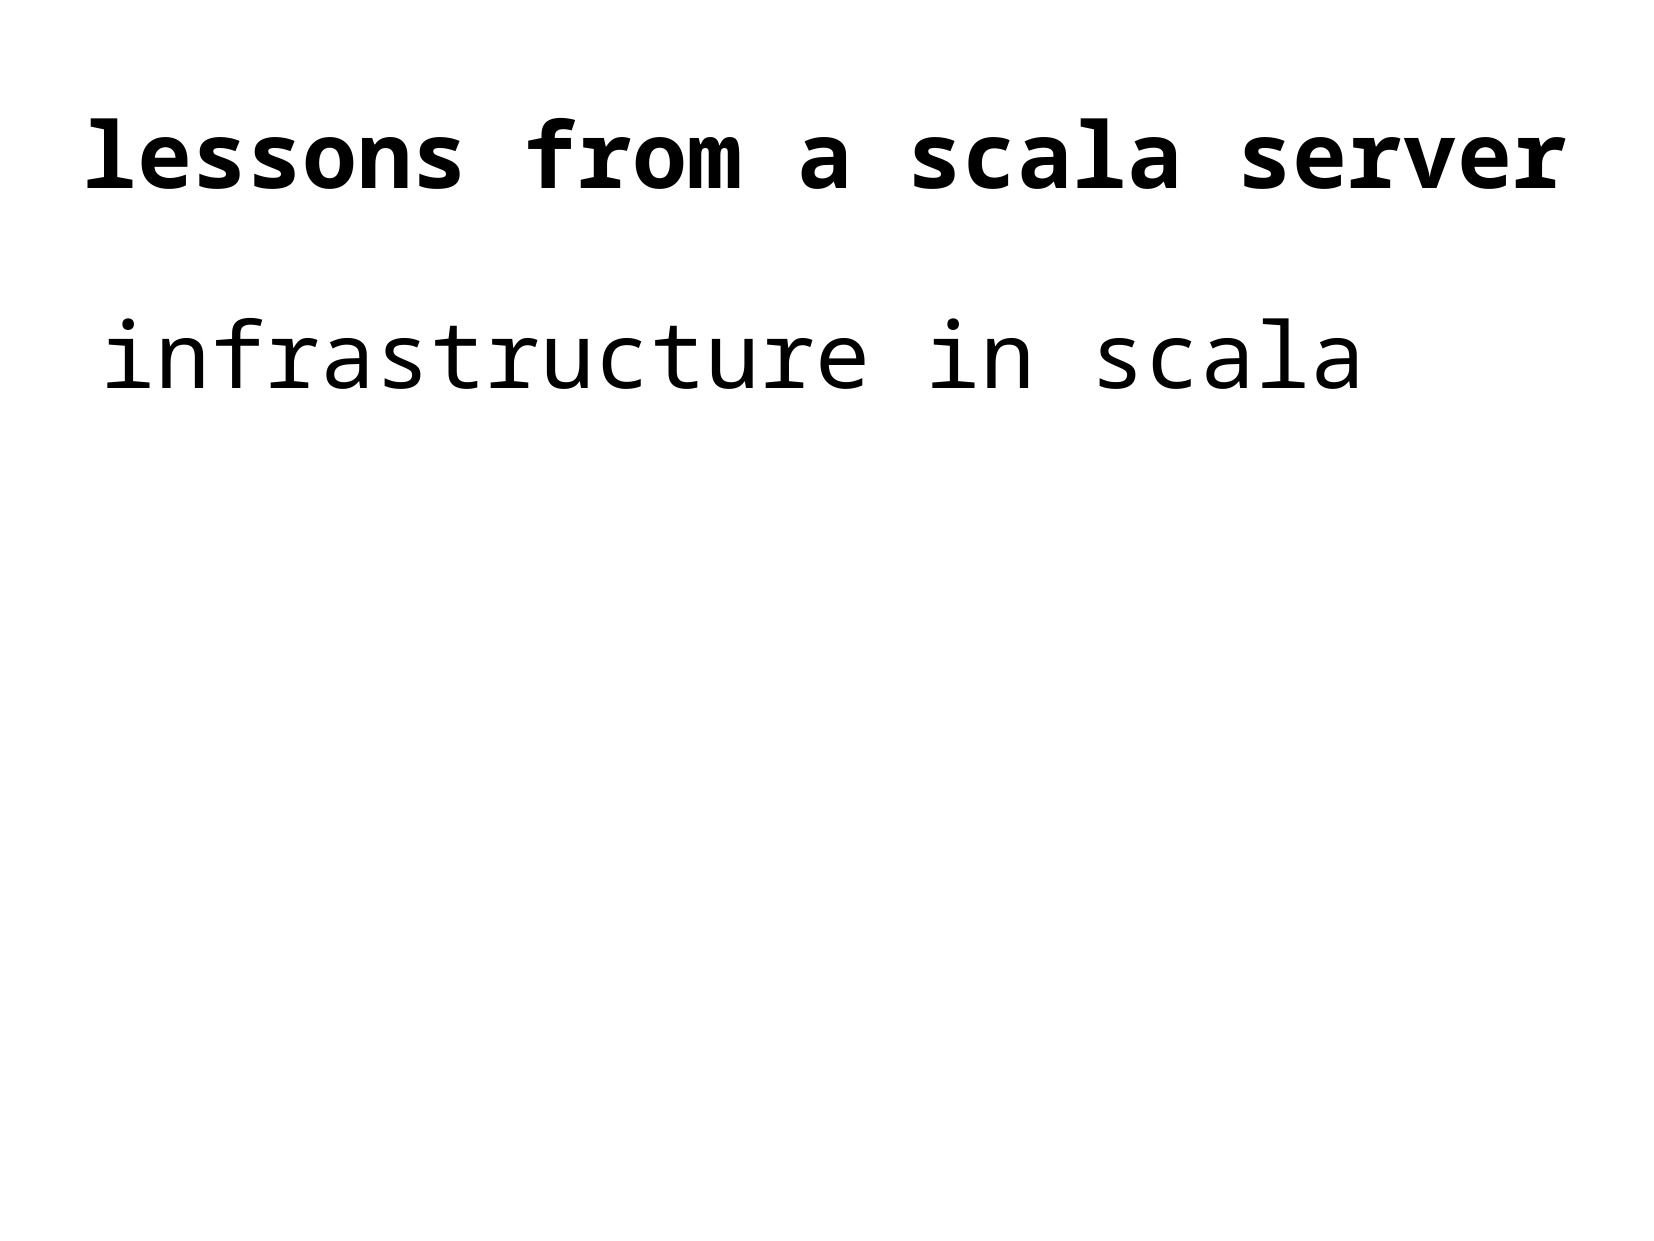

# lessons from a scala server
infrastructure in scala